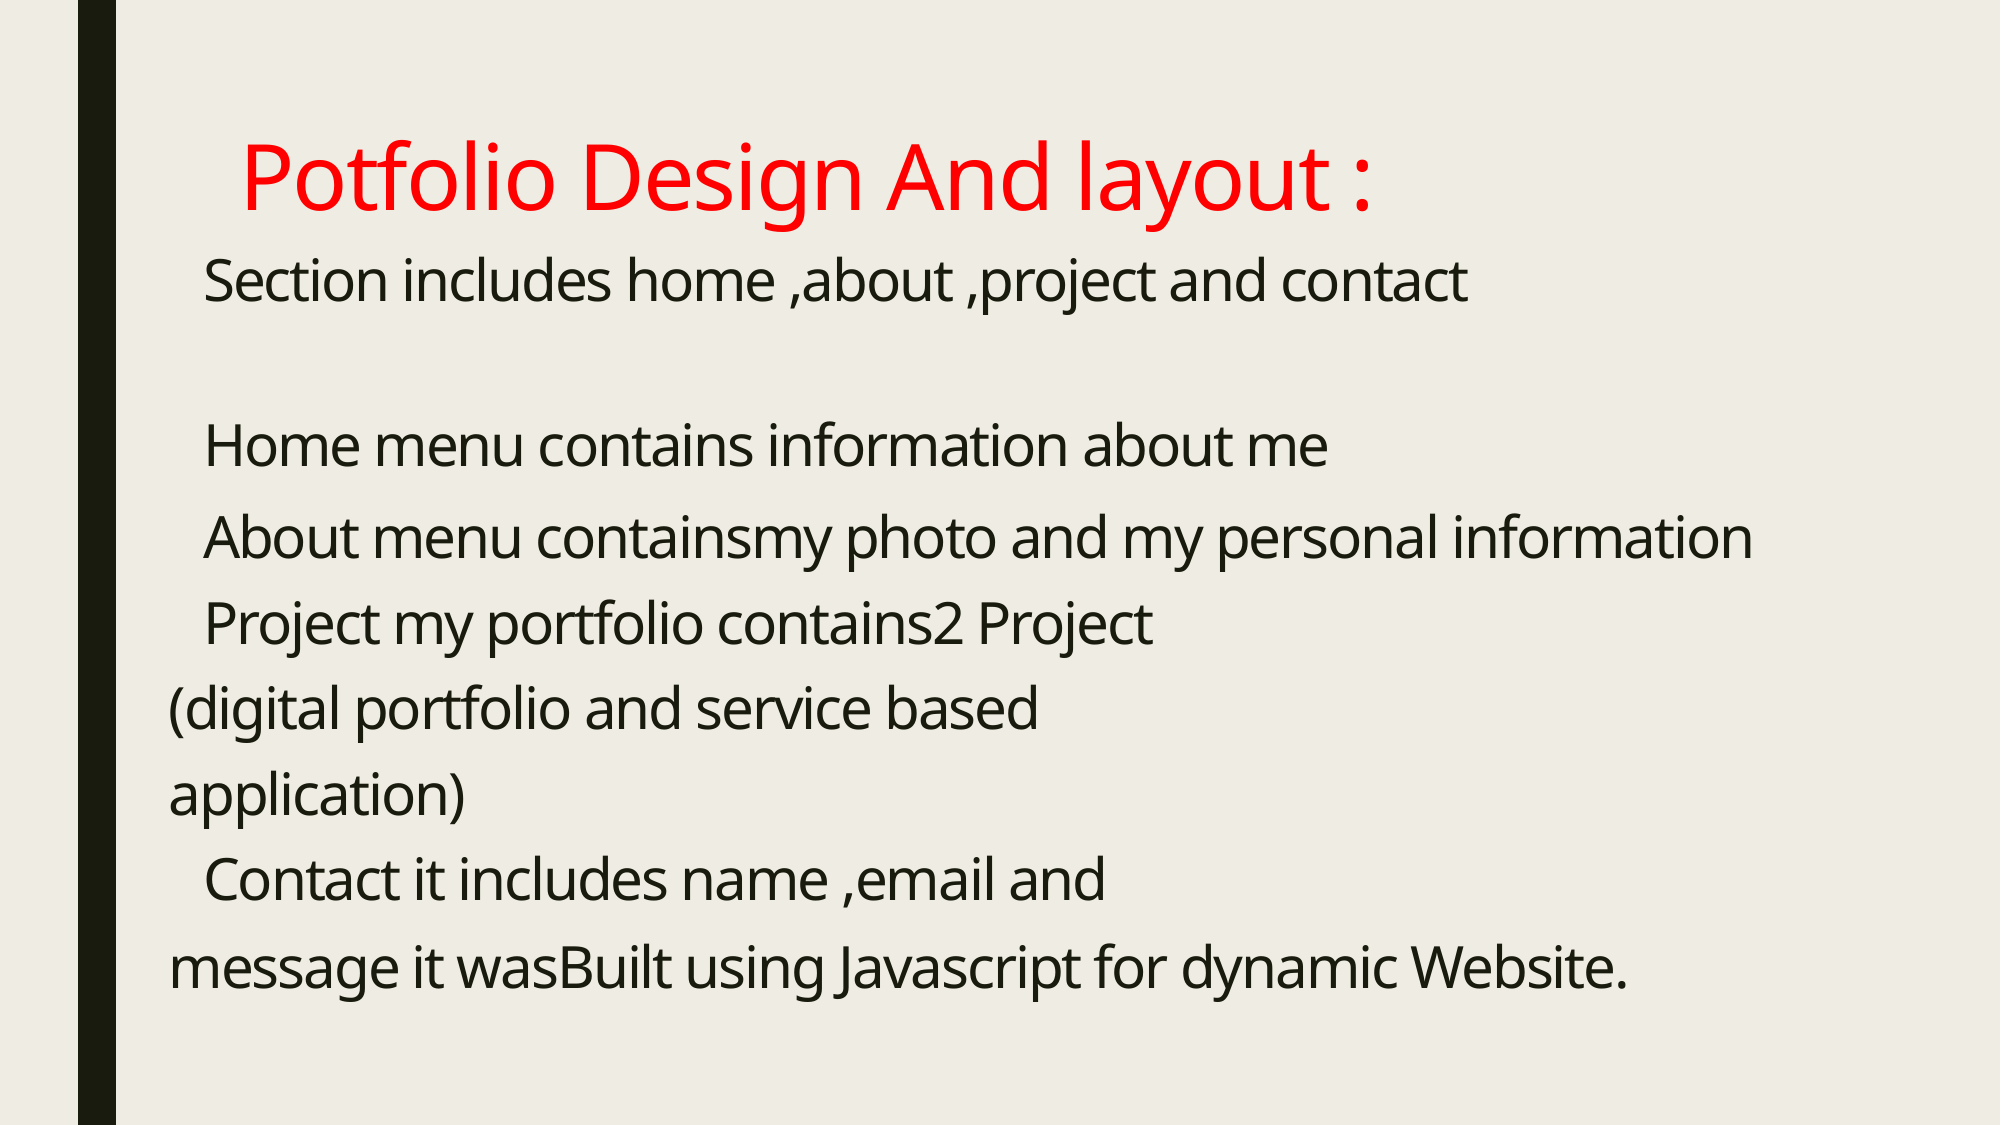

Potfolio Design And layout :
Section includes home ,about ,project and contact
Home menu contains information about me
About menu containsmy photo and my personal information
Project my portfolio contains2 Project
(digital portfolio and service based
application)
Contact it includes name ,email and
message it wasBuilt using Javascript for dynamic Website.